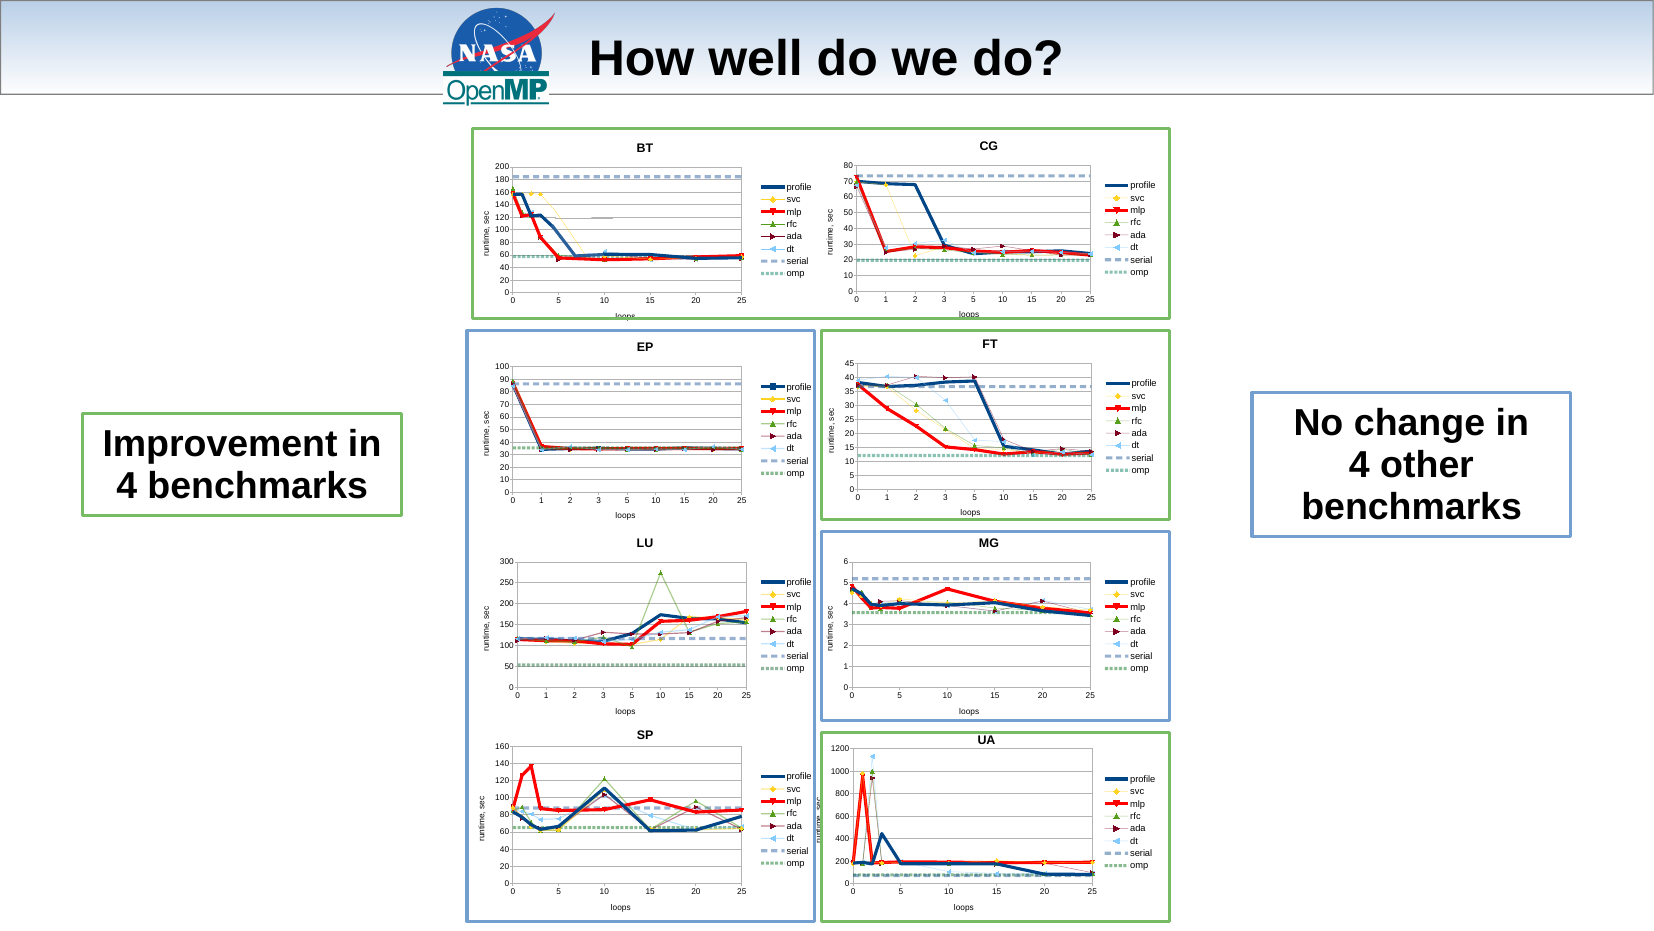

How well do we do?
No change in
4 other benchmarks
Improvement in
4 benchmarks